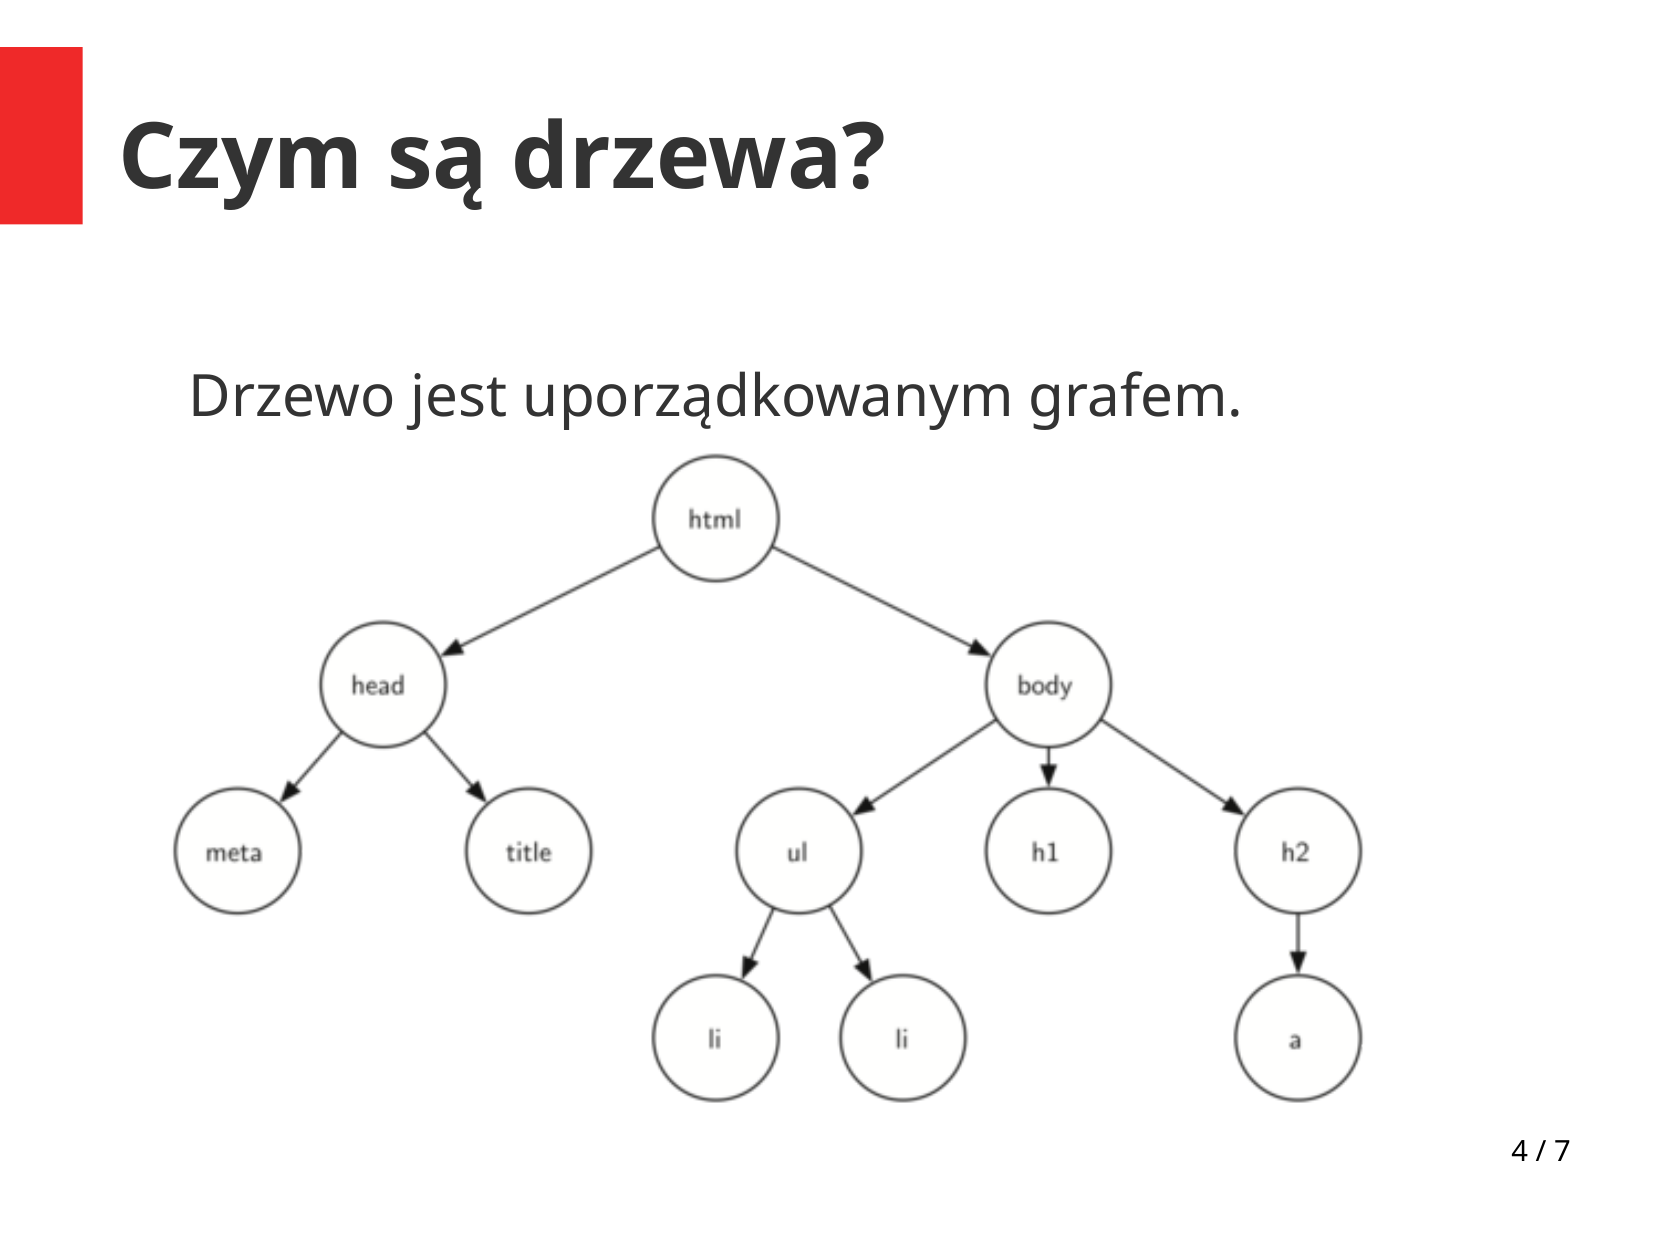

# Czym są drzewa?
Drzewo jest uporządkowanym grafem.
4